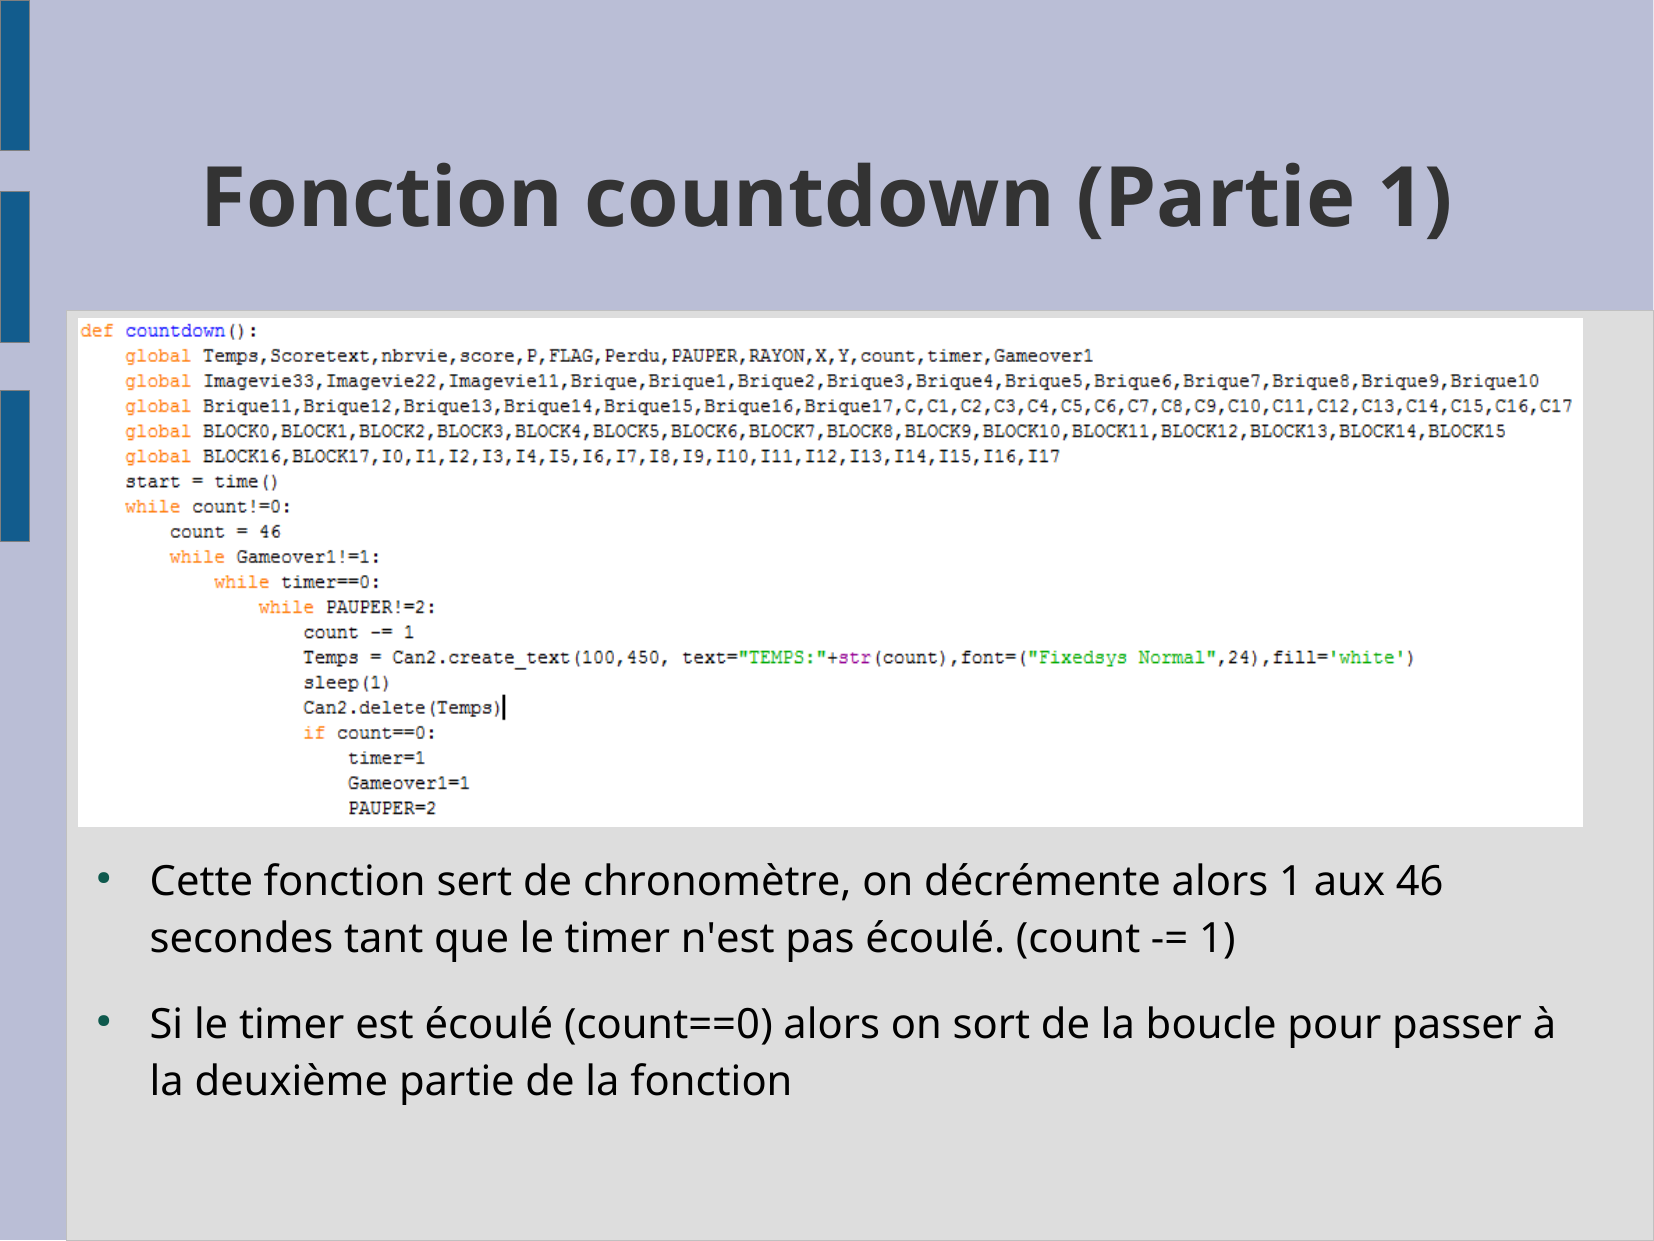

# Fonction countdown (Partie 1)
Cette fonction sert de chronomètre, on décrémente alors 1 aux 46 secondes tant que le timer n'est pas écoulé. (count -= 1)
Si le timer est écoulé (count==0) alors on sort de la boucle pour passer à la deuxième partie de la fonction